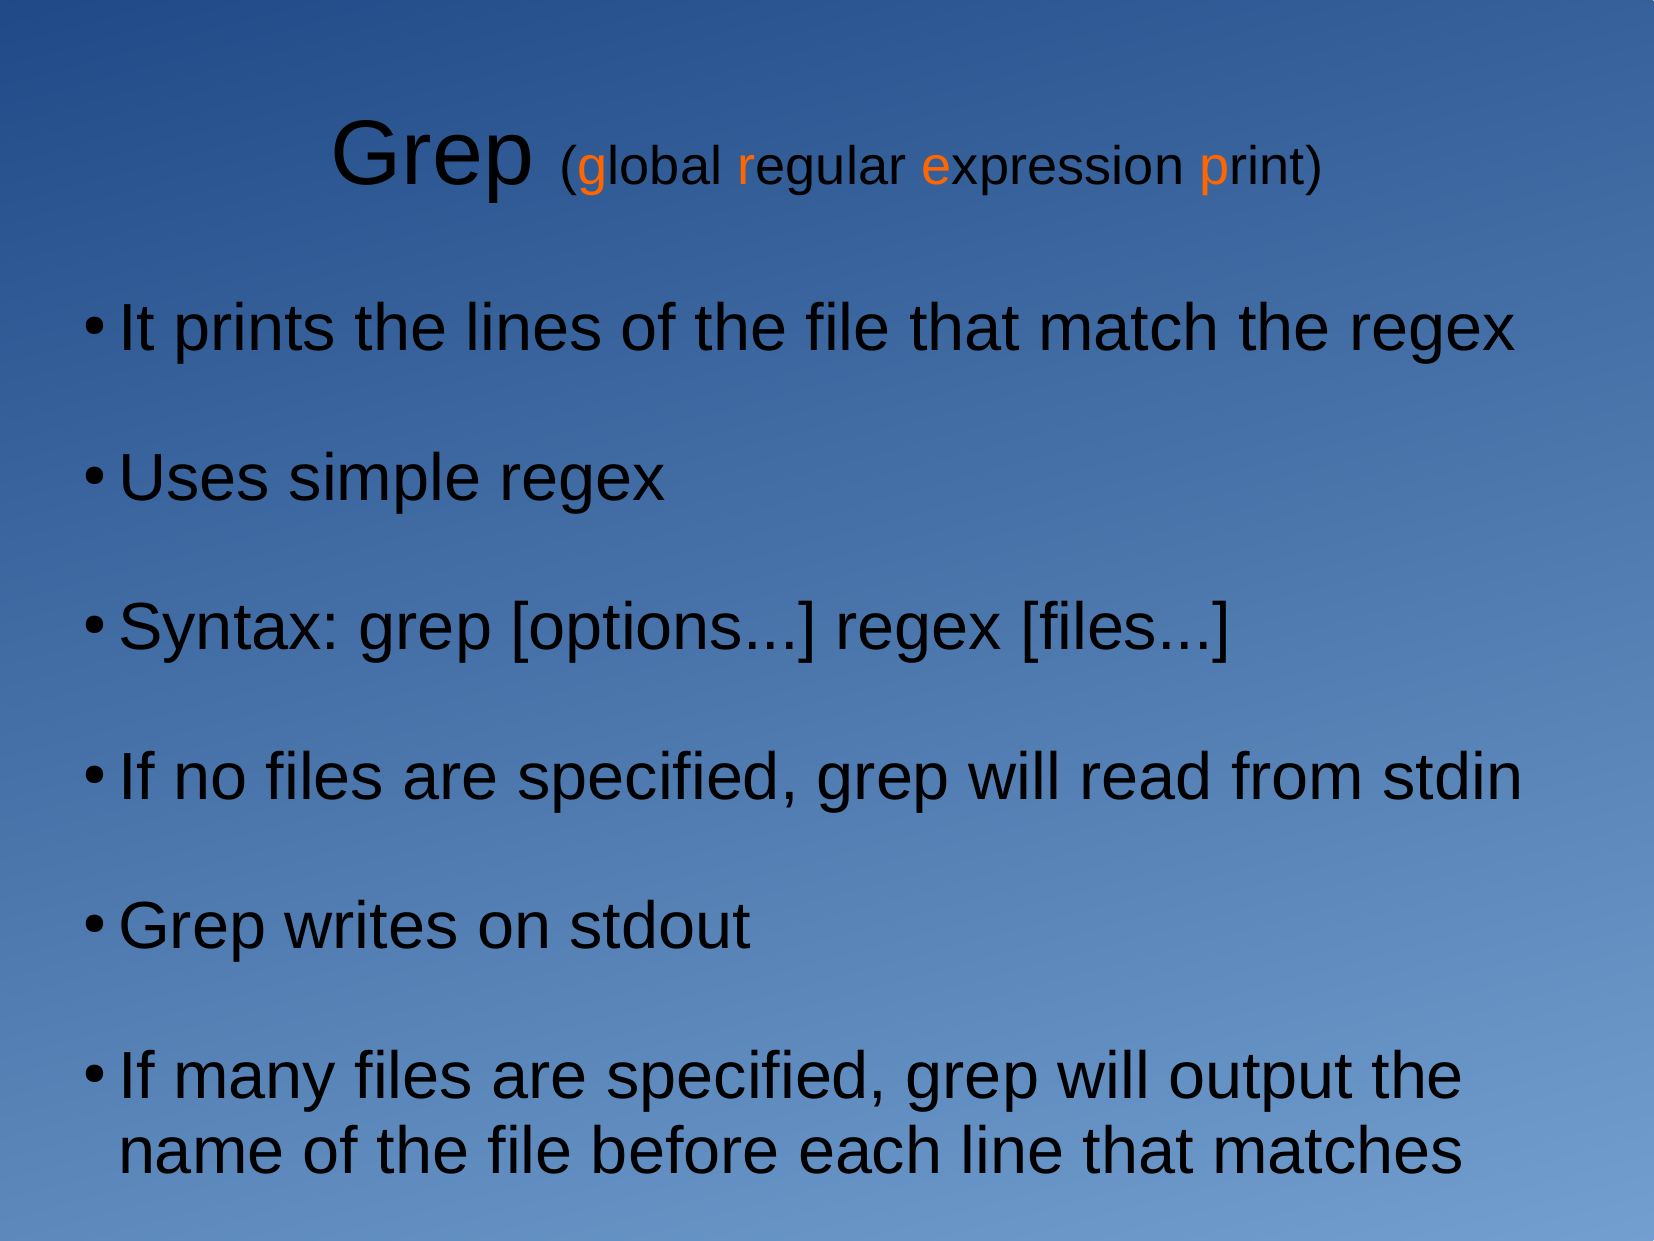

# Grep (global regular expression print)
It prints the lines of the file that match the regex
Uses simple regex
Syntax: grep [options...] regex [files...]
If no files are specified, grep will read from stdin
Grep writes on stdout
If many files are specified, grep will output the name of the file before each line that matches